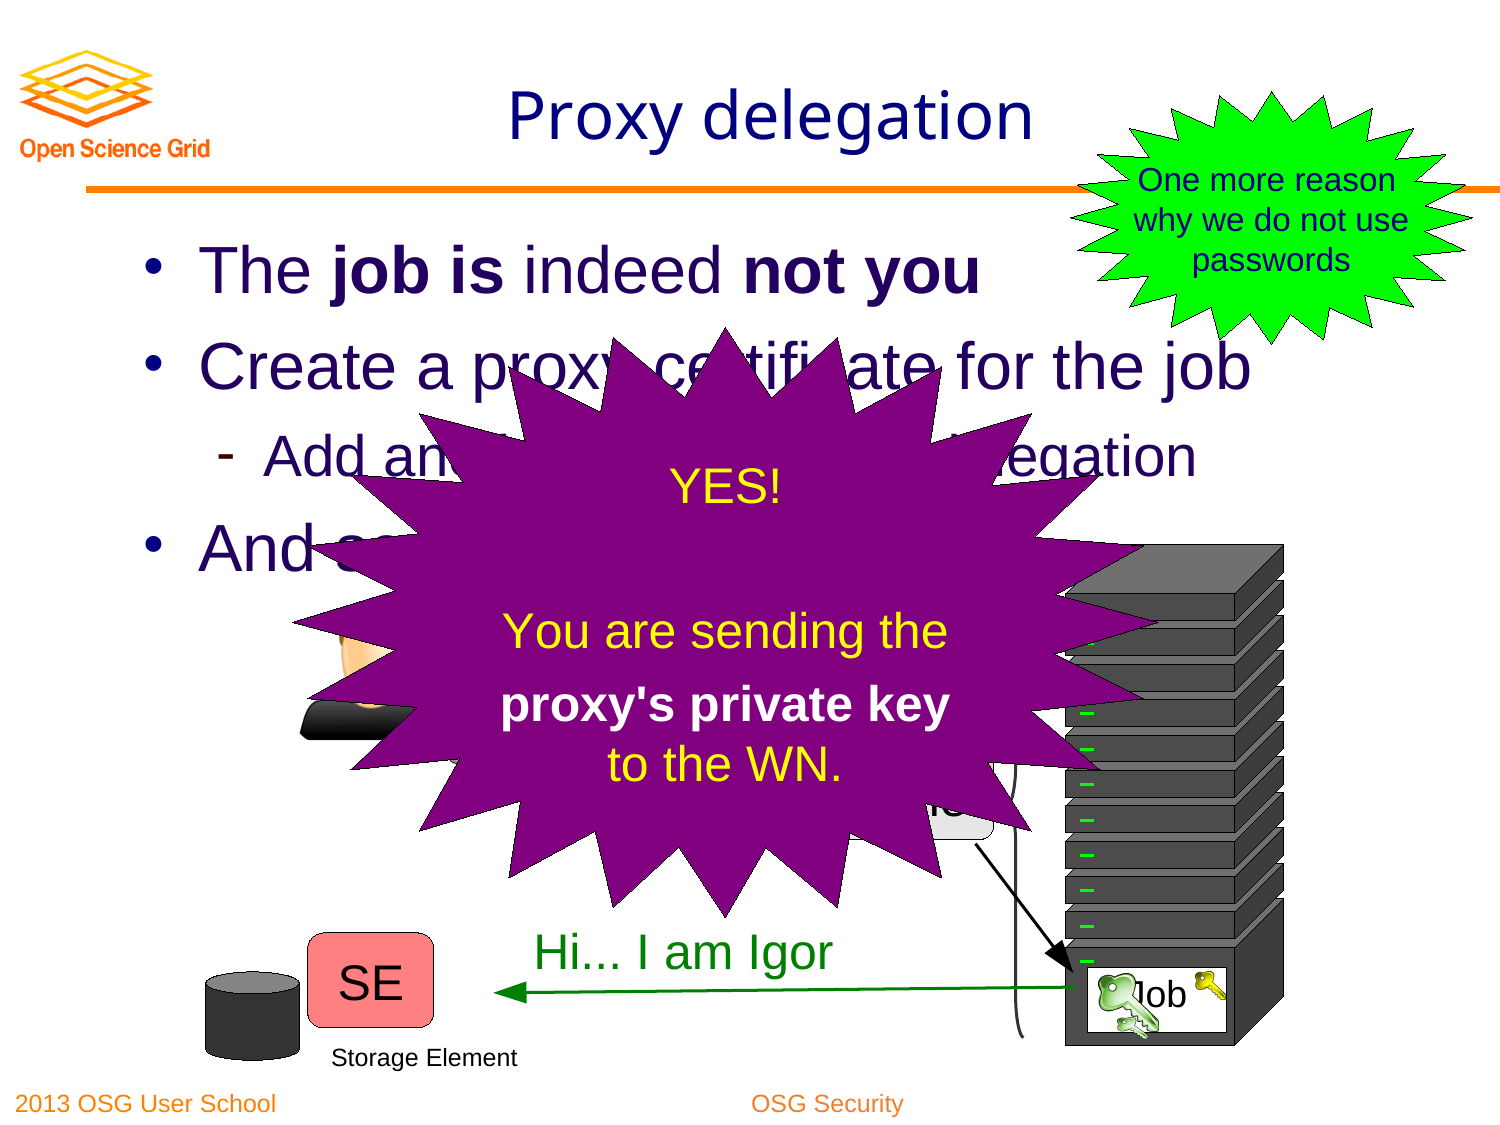

# Proxy delegation
One more reason
why we do not use
passwords
The job is indeed not you
Create a proxy certificate for the job
Add another level of trust delegation
And send it with the job
YES!
You are sending the
proxy's private key
to the WN.
CE
Scheduler
Hi... I am Igor
SE
Job
Storage Element